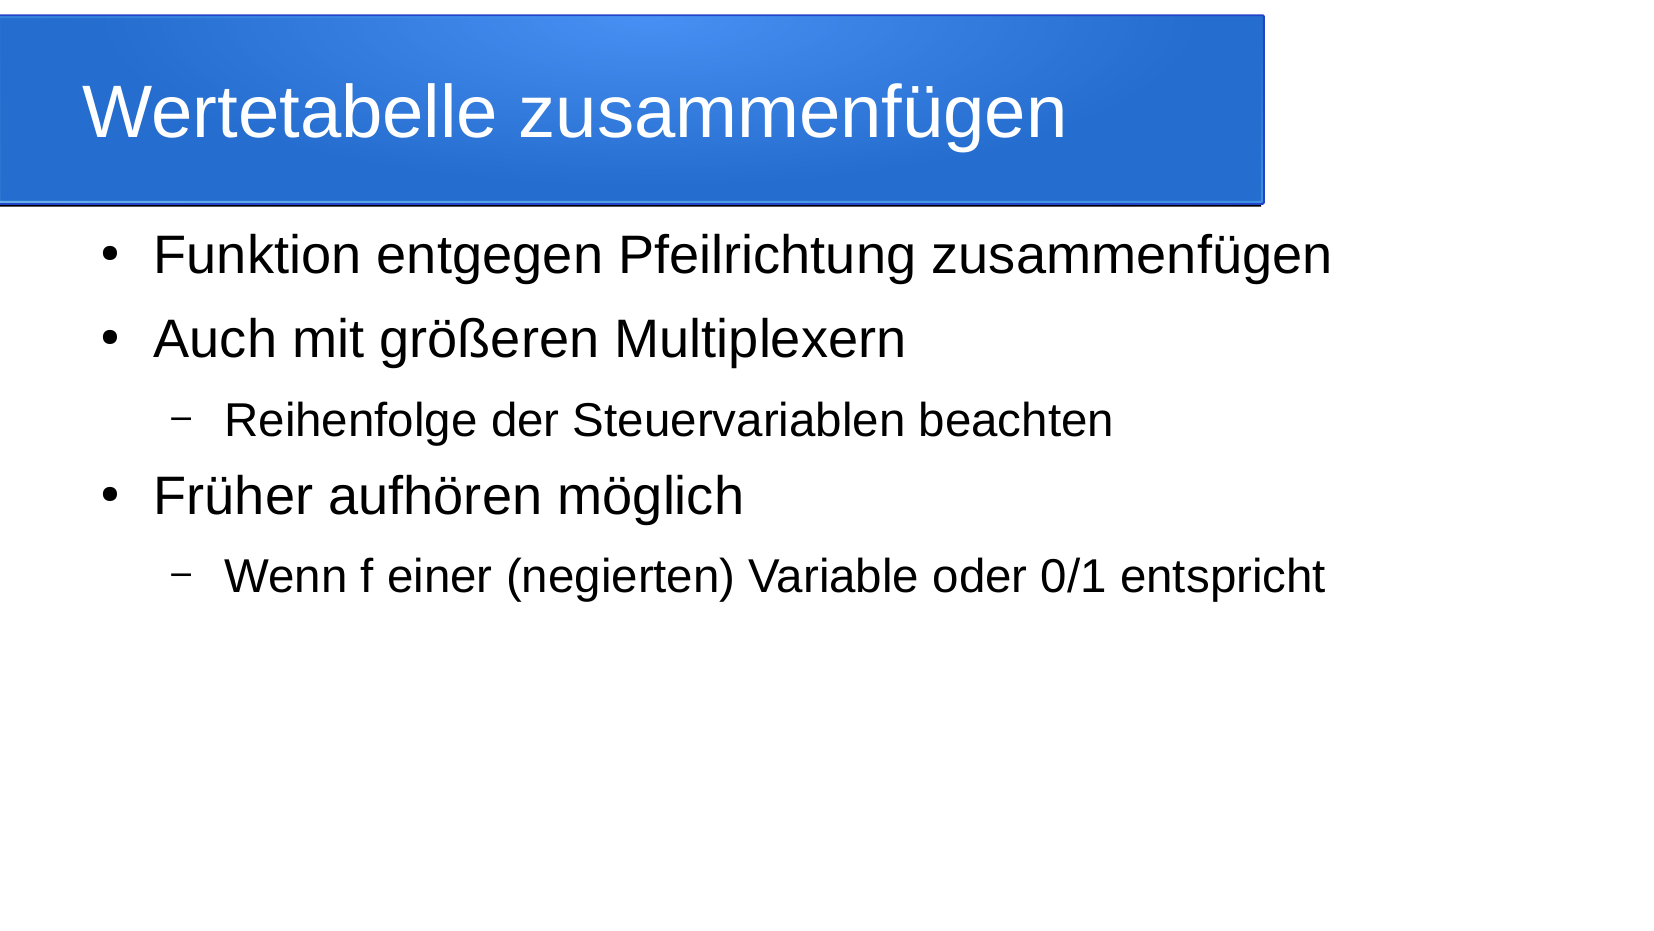

# Wertetabelle zusammenfügen
Funktion entgegen Pfeilrichtung zusammenfügen
Auch mit größeren Multiplexern
Reihenfolge der Steuervariablen beachten
Früher aufhören möglich
Wenn f einer (negierten) Variable oder 0/1 entspricht